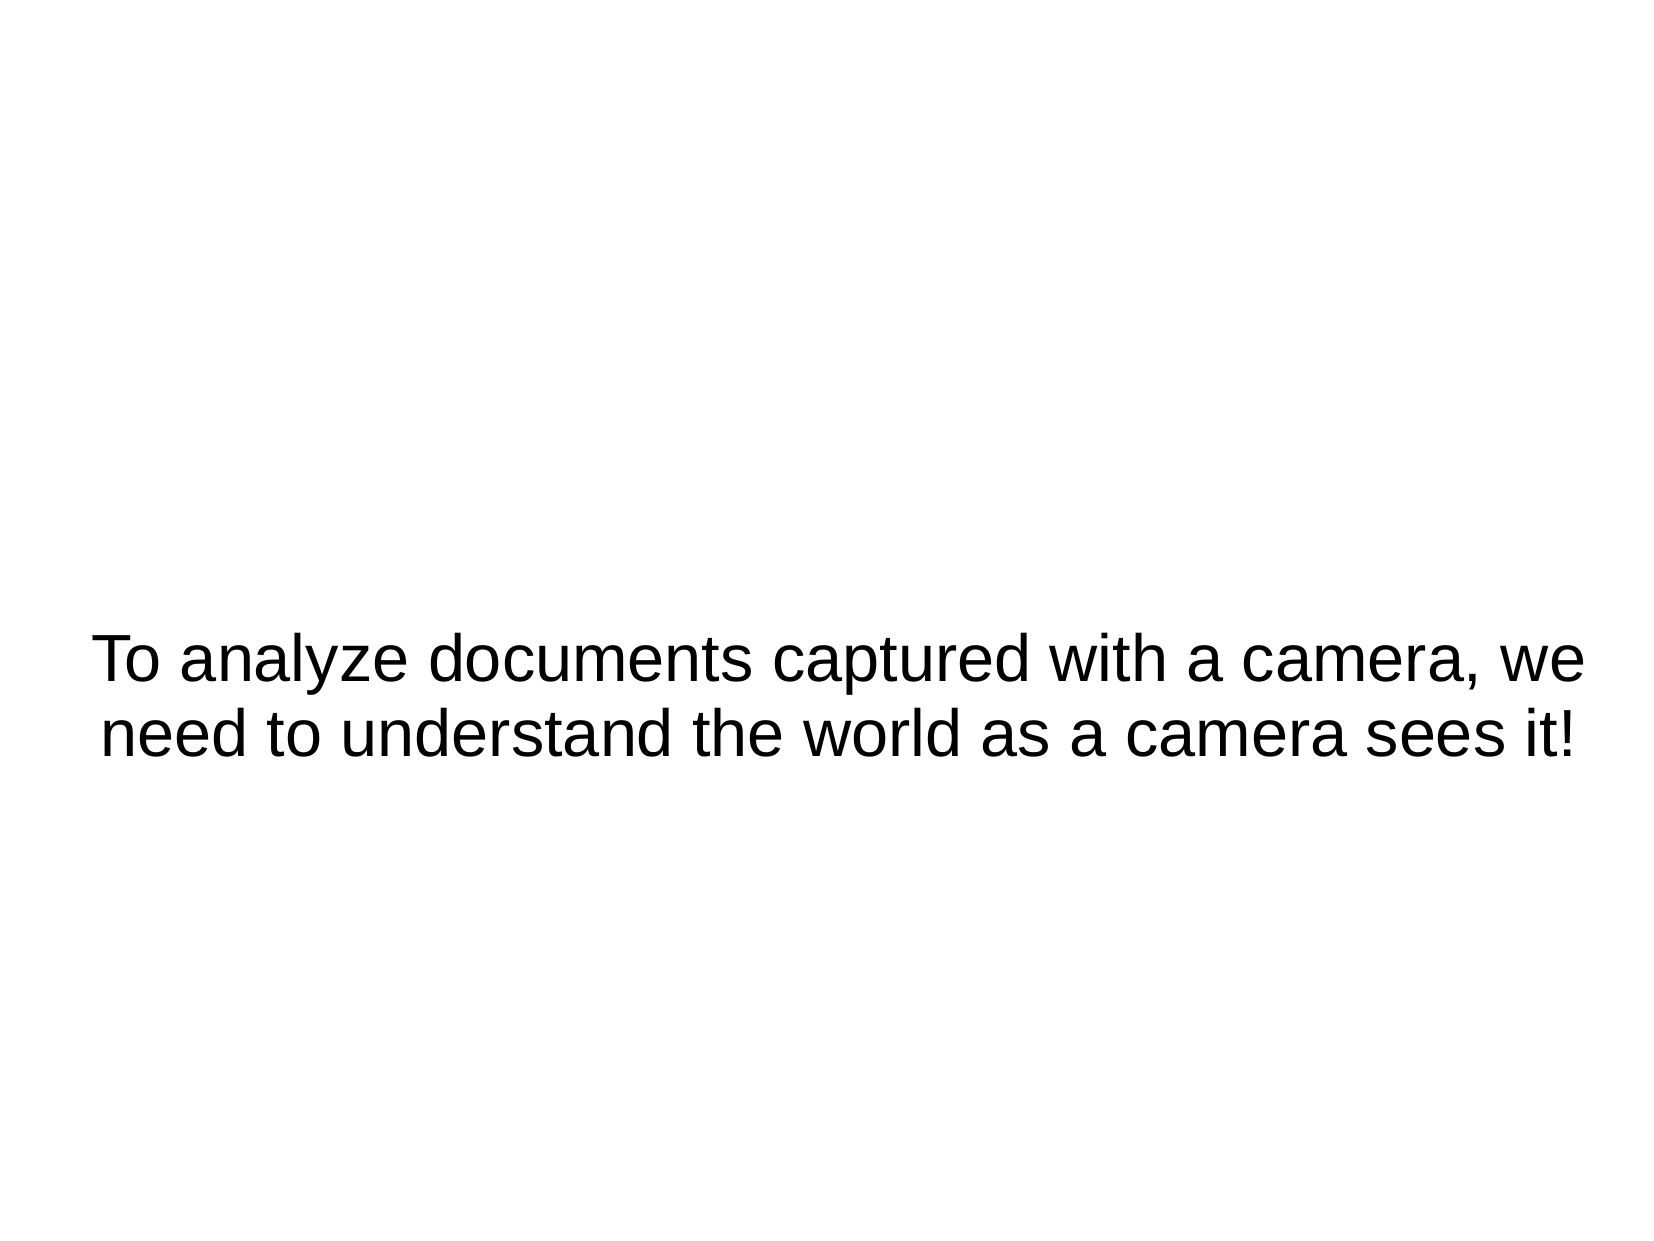

#
To analyze documents captured with a camera, we need to understand the world as a camera sees it!